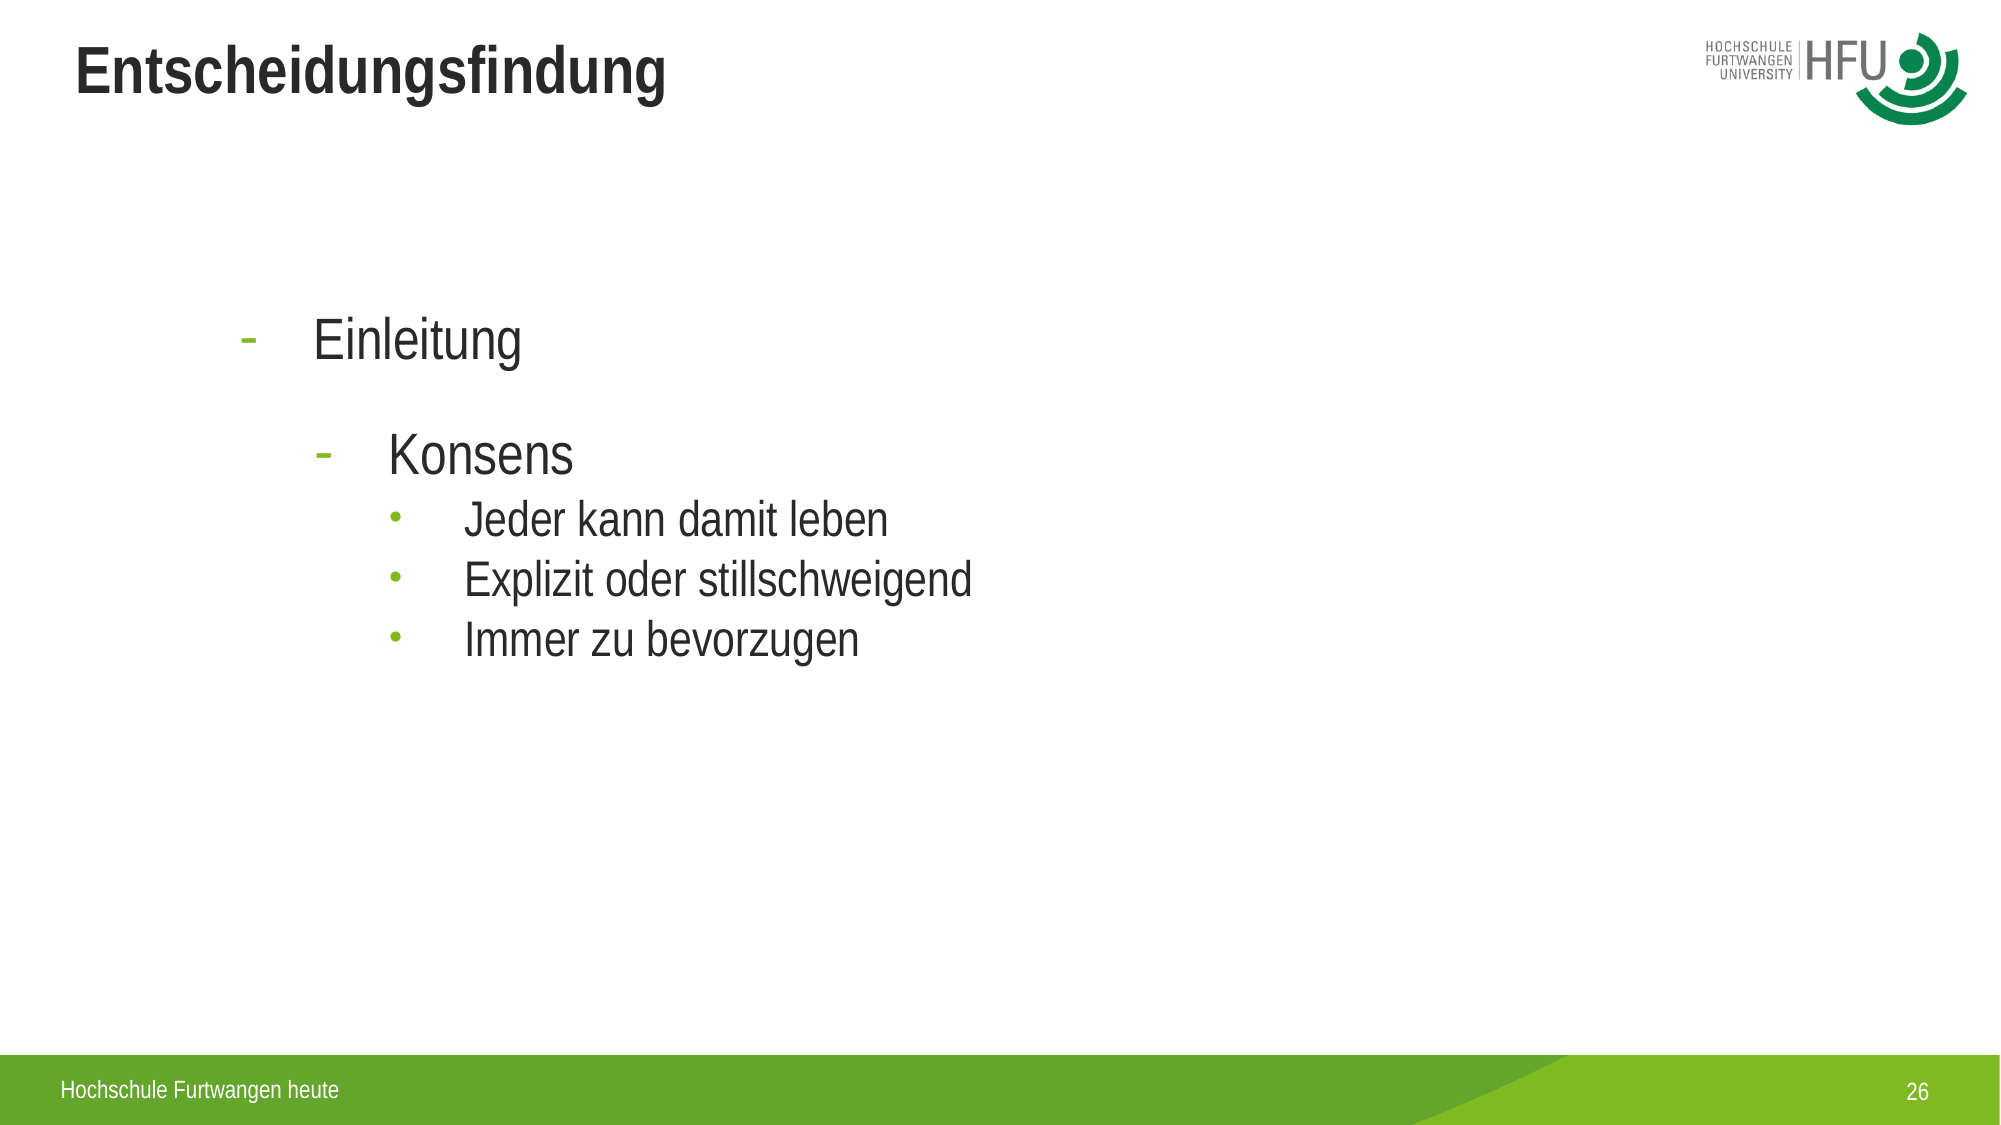

Entscheidungsfindung
Einleitung
Konsens
Jeder kann damit leben
Explizit oder stillschweigend
Immer zu bevorzugen
Hochschule Furtwangen heute